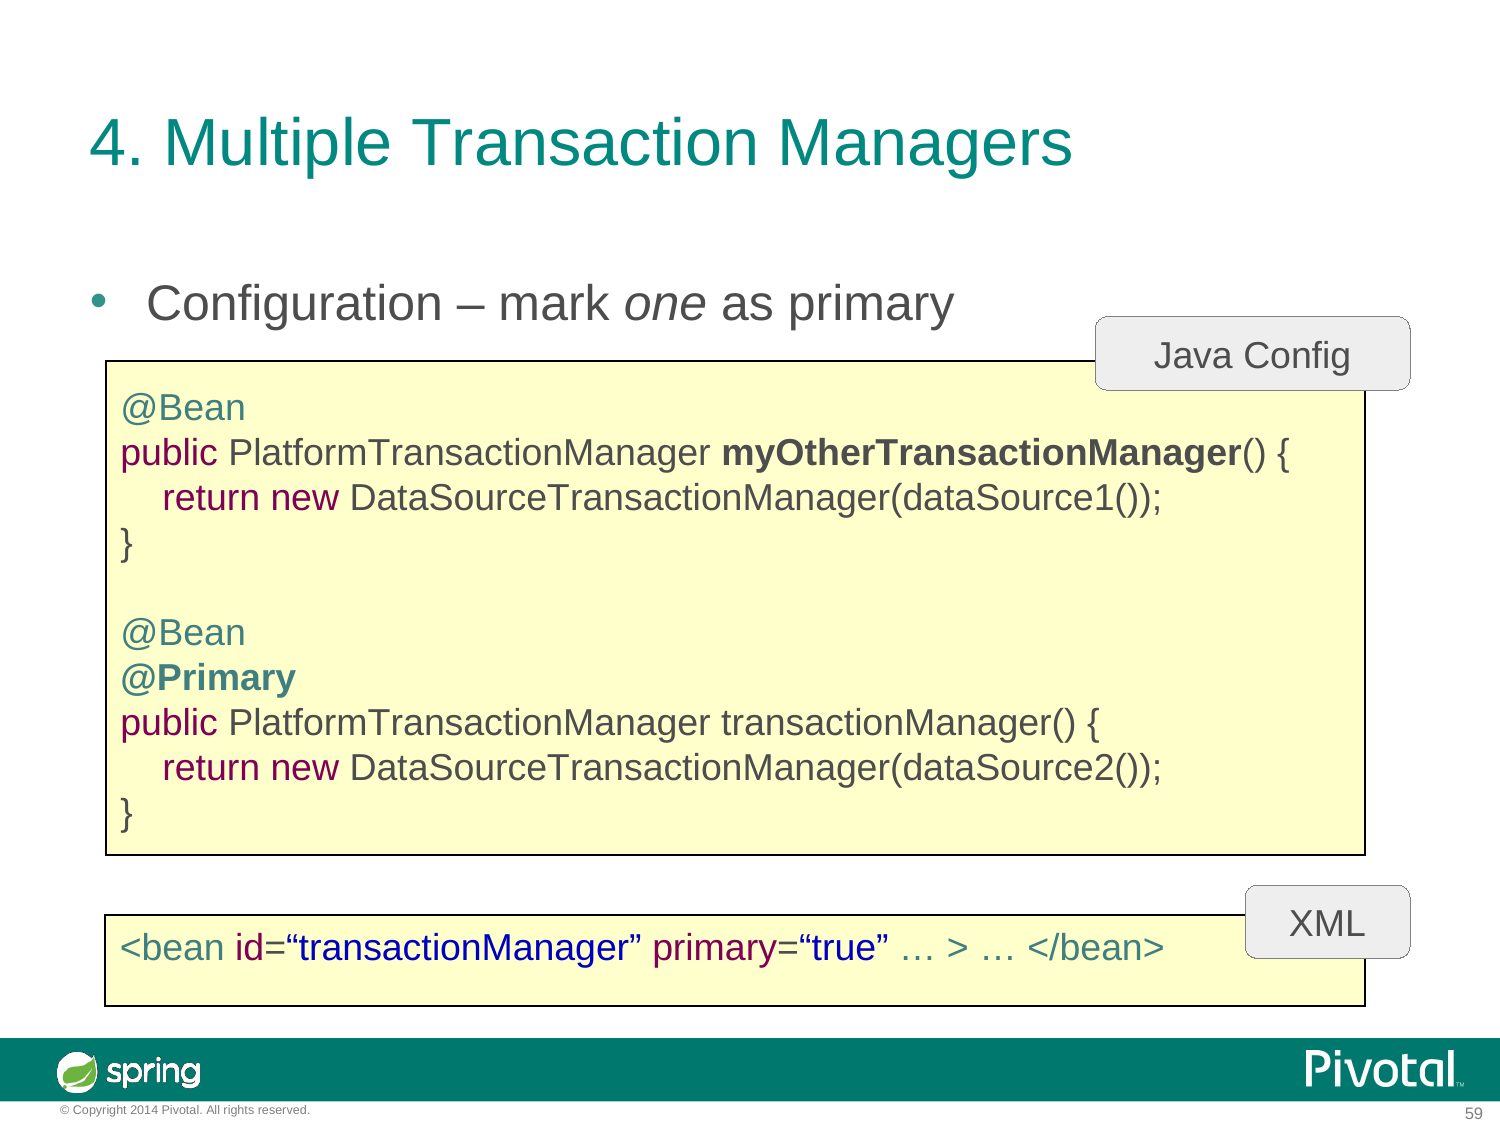

# 4. Multiple Transaction Managers
Configuration – mark one as primary
Java Config
@Bean
public PlatformTransactionManager myOtherTransactionManager() {
 return new DataSourceTransactionManager(dataSource1());
}
@Bean
@Primary
public PlatformTransactionManager transactionManager() {
 return new DataSourceTransactionManager(dataSource2());
}
XML
<bean id=“transactionManager” primary=“true” … > … </bean>